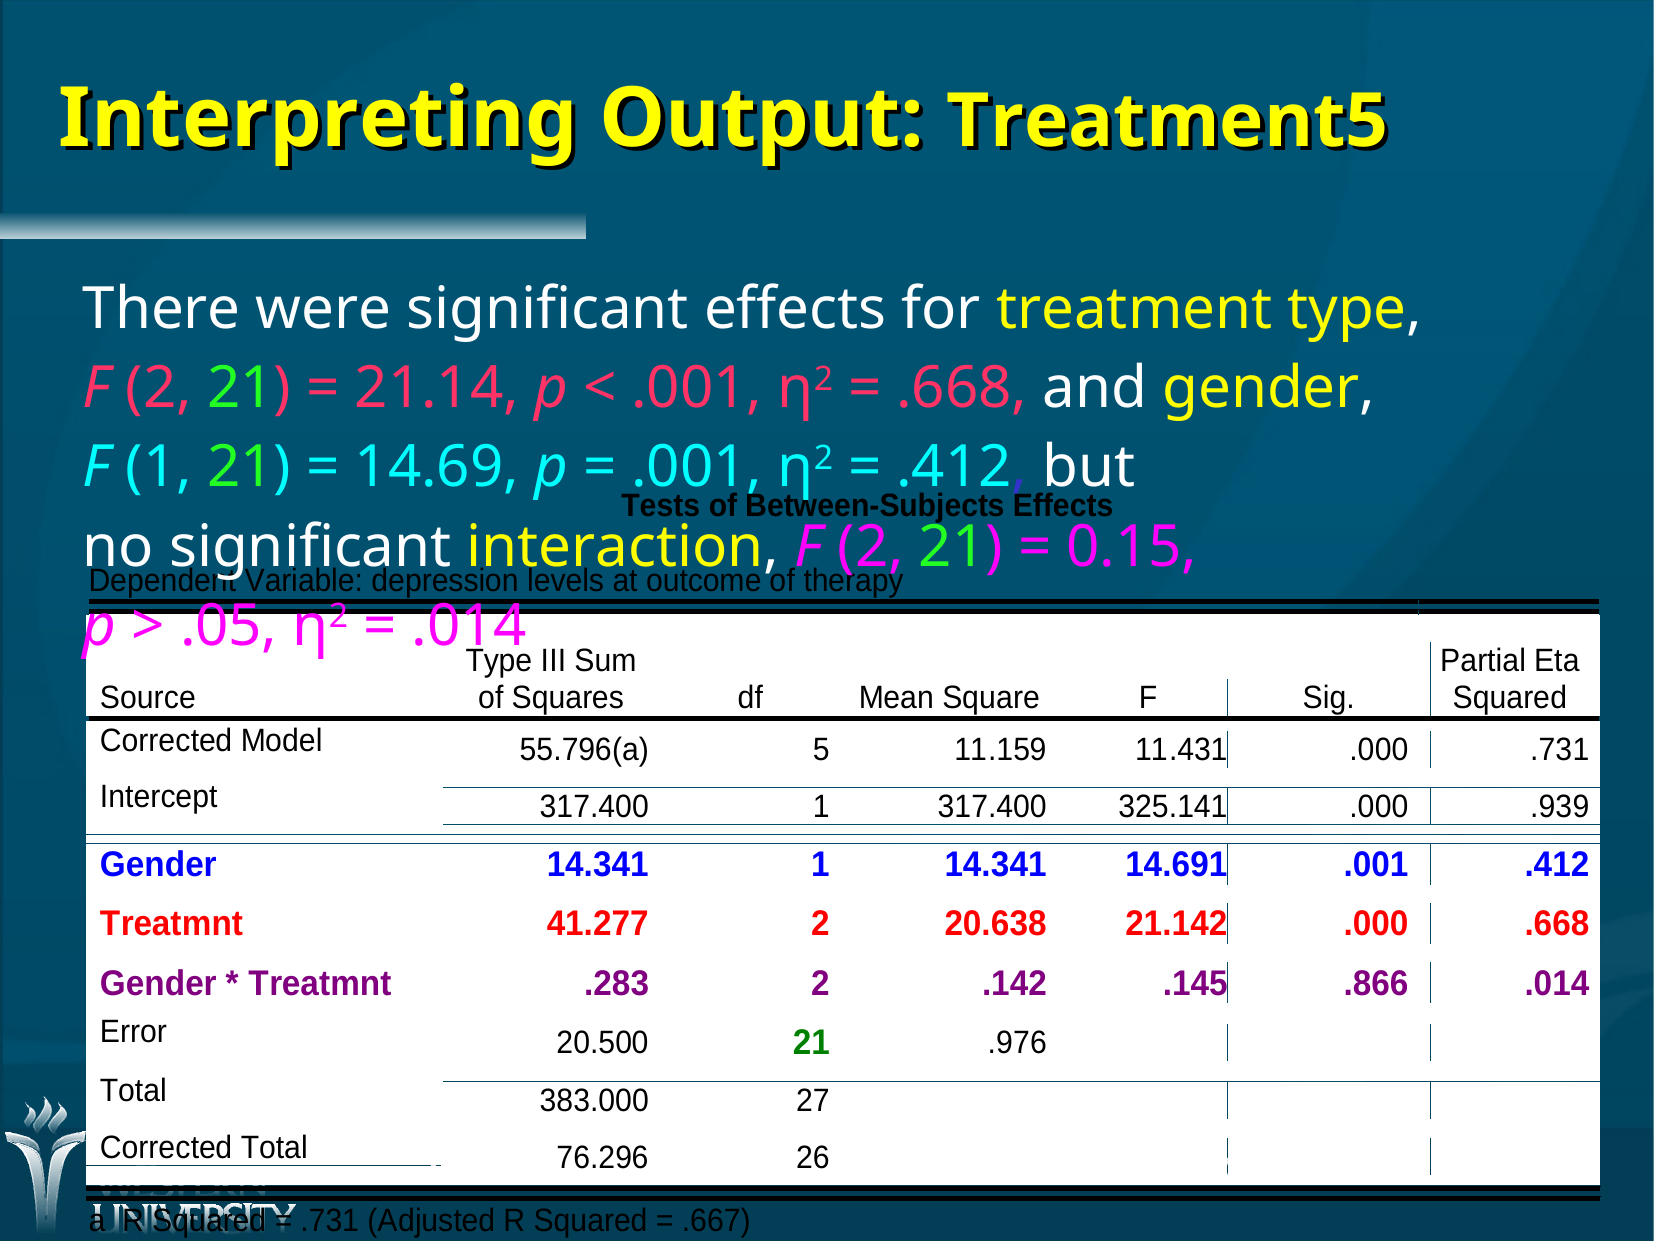

# Interpreting Output: Treatment5
There were significant effects for treatment type,
F (2, 21) = 21.14, p < .001, η2 = .668, and gender,
F (1, 21) = 14.69, p = .001, η2 = .412, but
no significant interaction, F (2, 21) = 0.15,
p > .05, η2 = .014
CPSY501: Factorial and RM ANOVA
29 Oct 2010